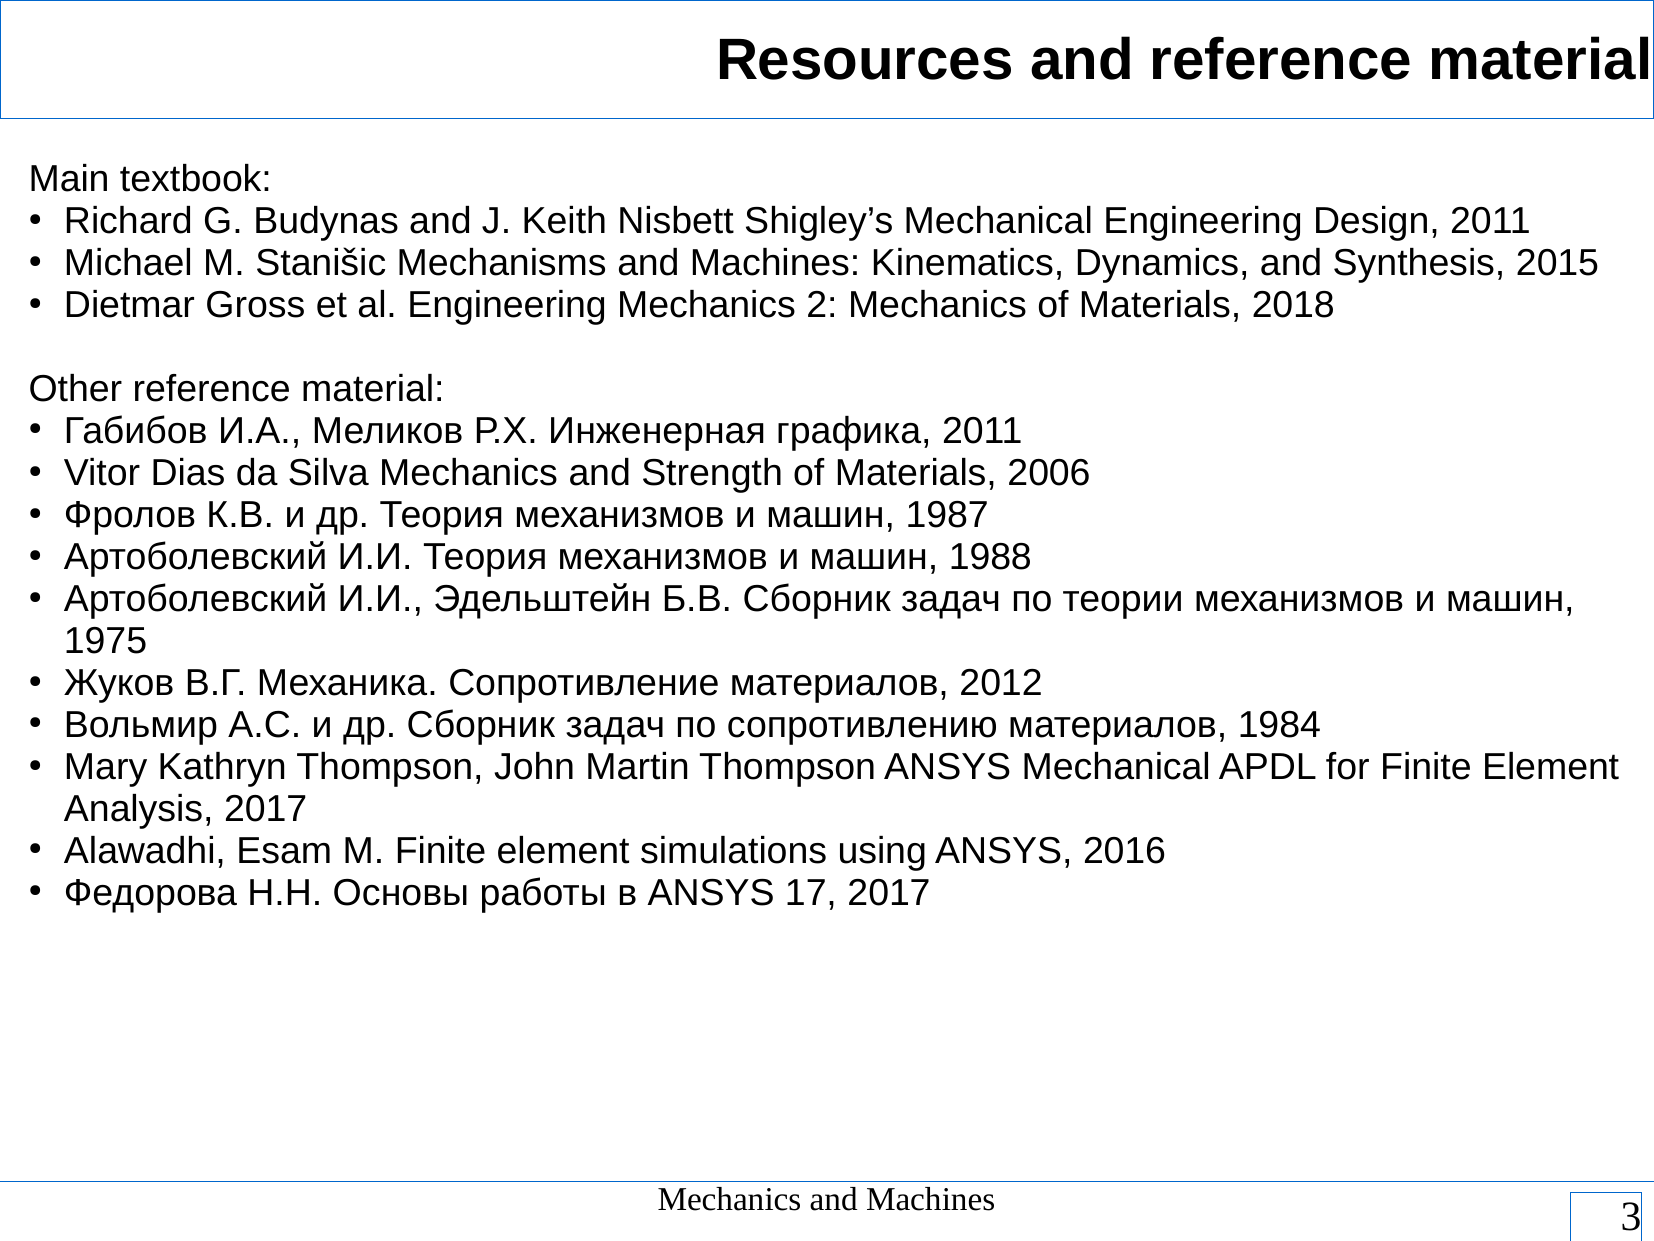

# Resources and reference material
Main textbook:
Richard G. Budynas and J. Keith Nisbett Shigley’s Mechanical Engineering Design, 2011
Michael M. Stanišic Mechanisms and Machines: Kinematics, Dynamics, and Synthesis, 2015
Dietmar Gross et al. Engineering Mechanics 2: Mechanics of Materials, 2018
Other reference material:
Габибов И.А., Меликов Р.Х. Инженерная графика, 2011
Vitor Dias da Silva Mechanics and Strength of Materials, 2006
Фролов К.В. и др. Теория механизмов и машин, 1987
Артоболевский И.И. Теория механизмов и машин, 1988
Артоболевский И.И., Эдельштейн Б.В. Сборник задач по теории механизмов и машин, 1975
Жуков В.Г. Механика. Сопротивление материалов, 2012
Вольмир А.С. и др. Сборник задач по сопротивлению материалов, 1984
Mary Kathryn Thompson, John Martin Thompson ANSYS Mechanical APDL for Finite Element Analysis, 2017
Alawadhi, Esam M. Finite element simulations using ANSYS, 2016
Федорова Н.Н. Основы работы в ANSYS 17, 2017
Mechanics and Machines
3